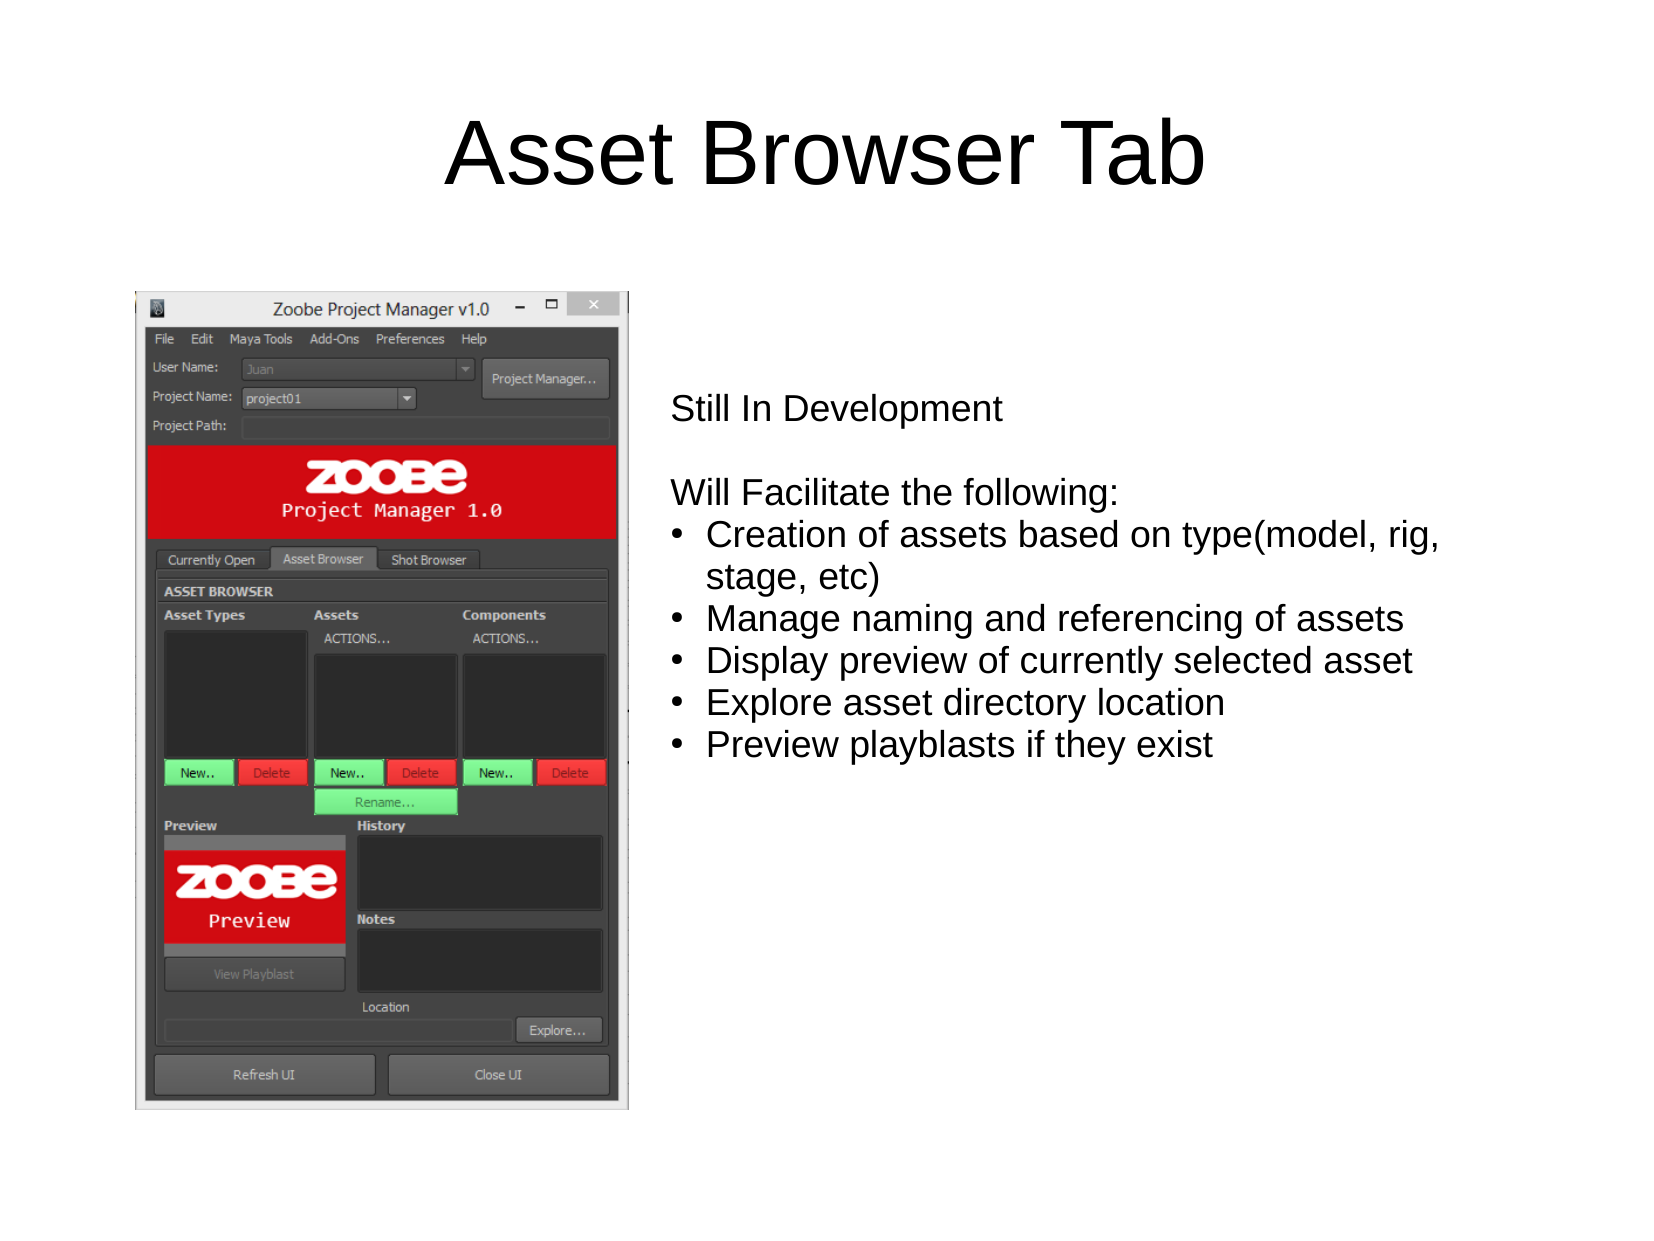

# Asset Browser Tab
| Still In Development Will Facilitate the following: Creation of assets based on type(model, rig, stage, etc) Manage naming and referencing of assets Display preview of currently selected asset Explore asset directory location Preview playblasts if they exist |
| --- |